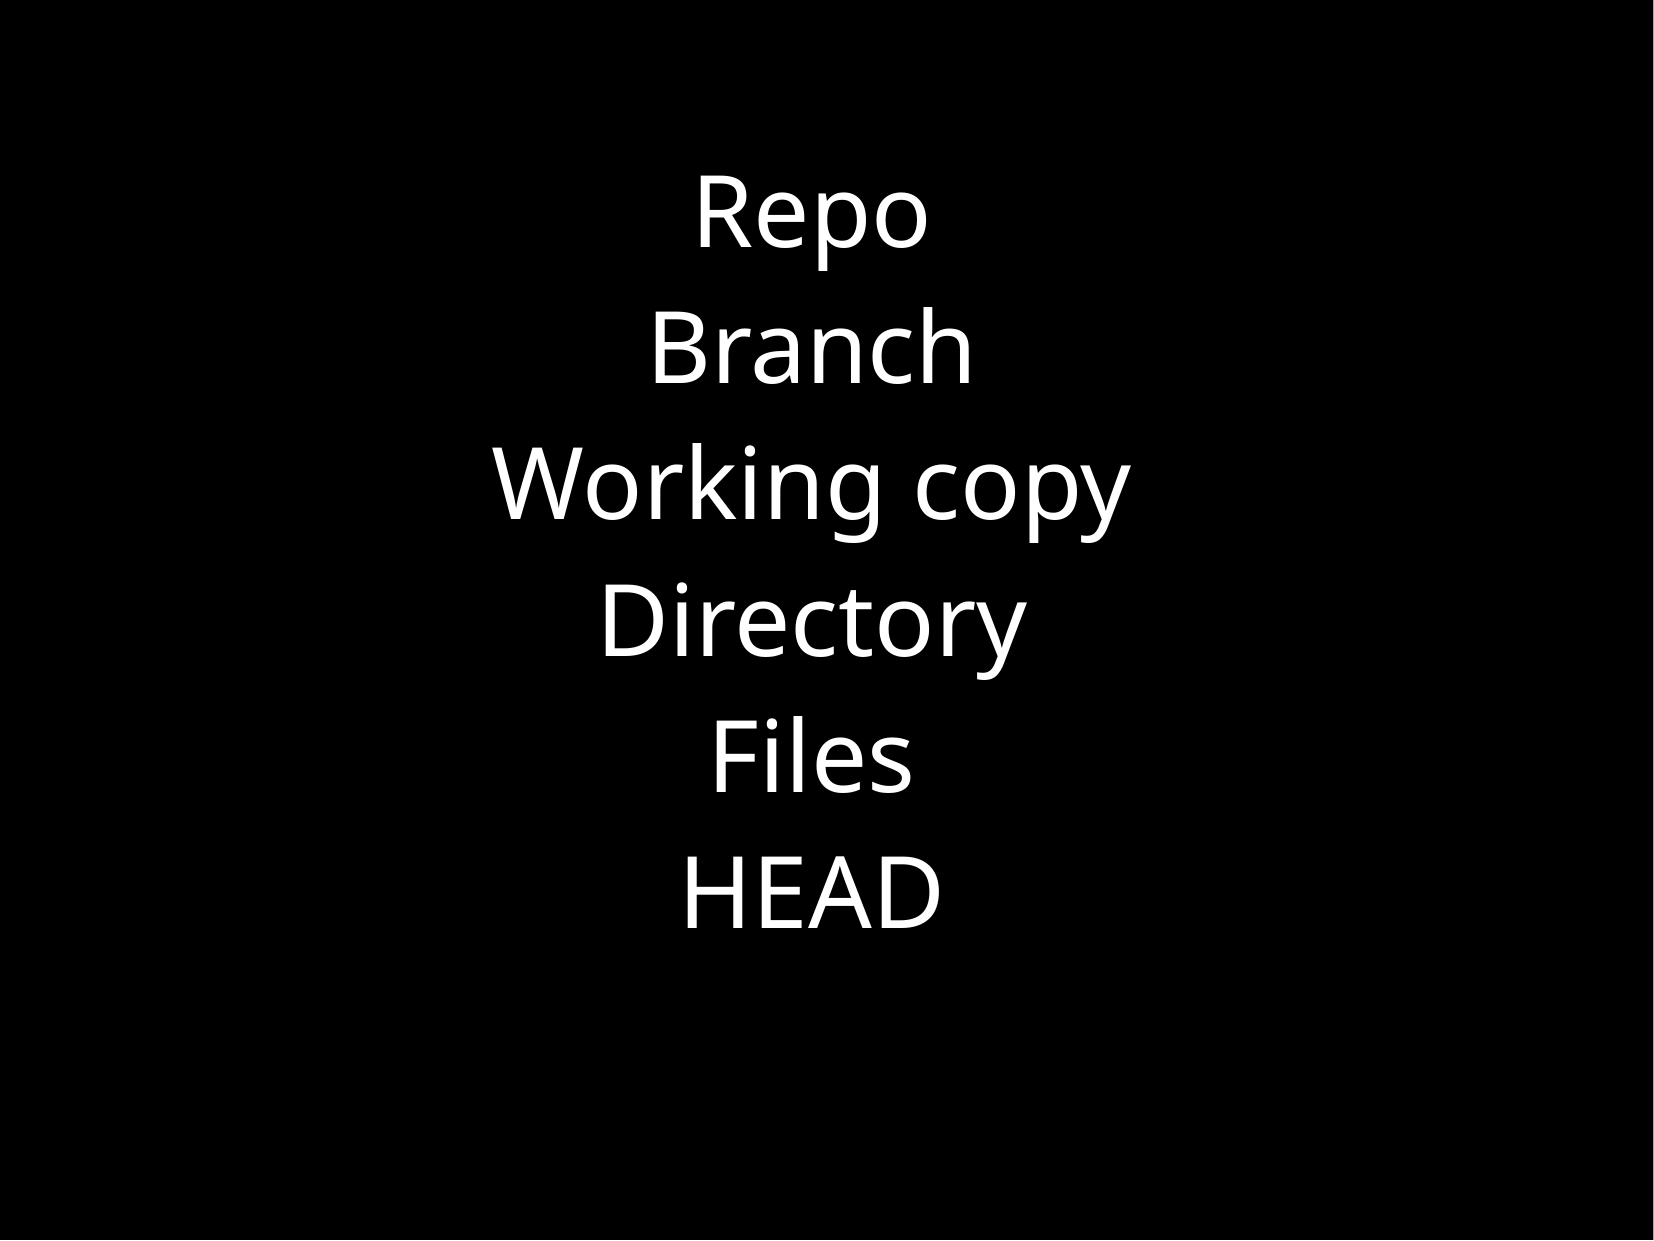

# Repo
Branch
Working copy
Directory
Files
HEAD